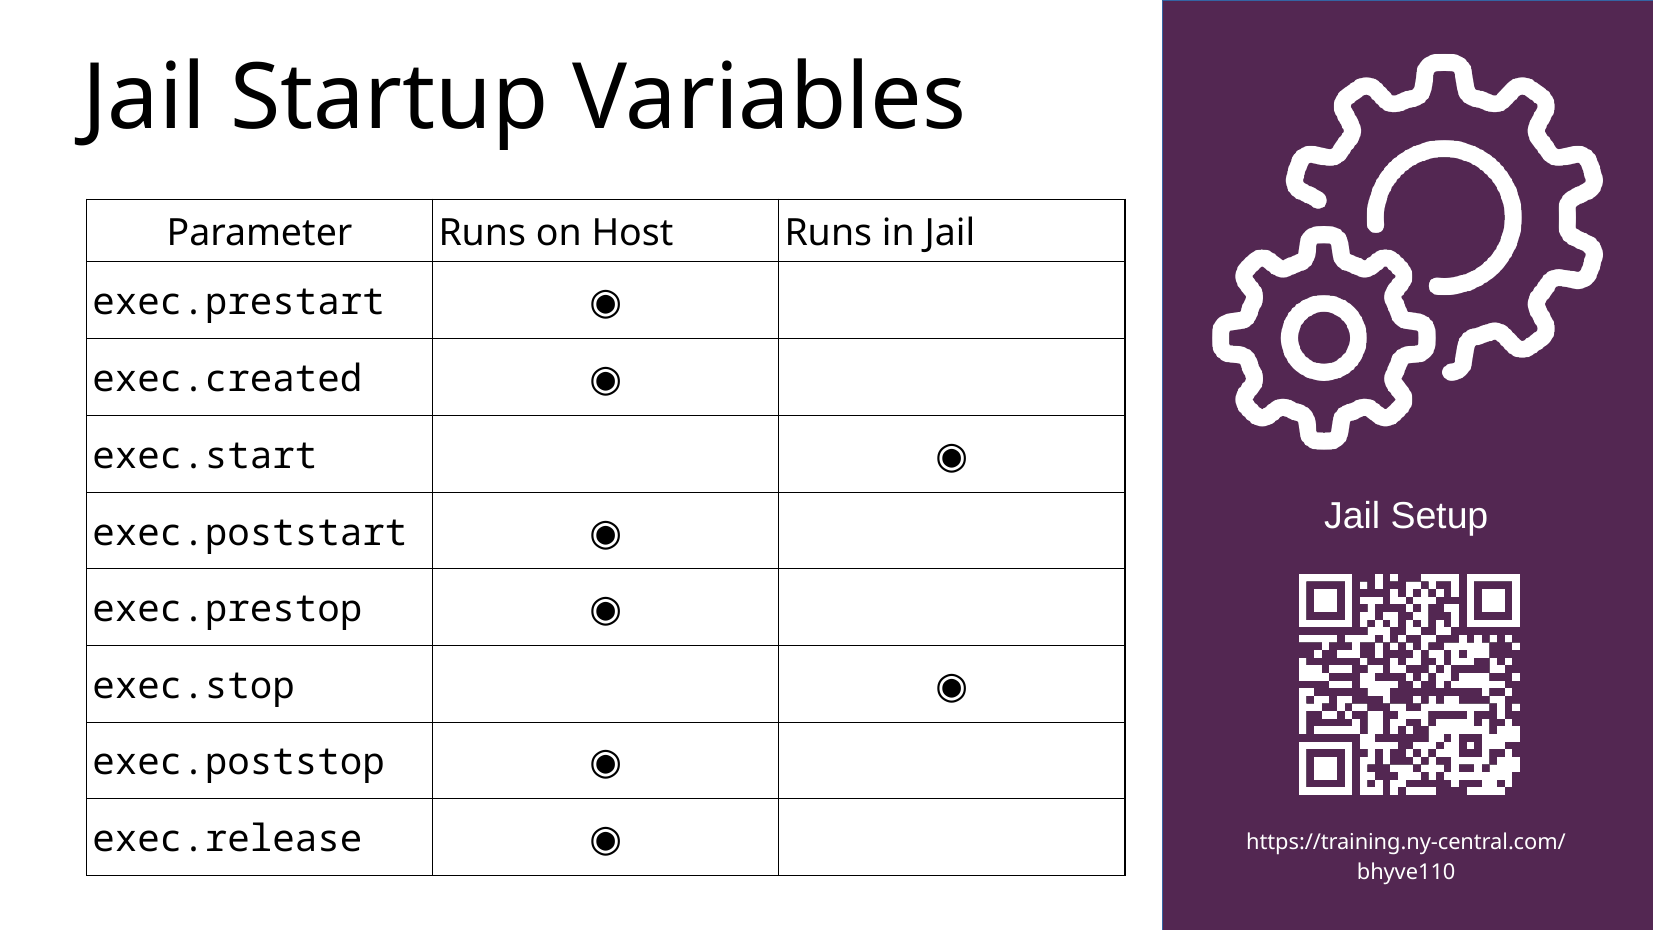

# Jail Startup Variables
| Parameter | Runs on Host | Runs in Jail |
| --- | --- | --- |
| exec.prestart | ◉ | |
| exec.created | ◉ | |
| exec.start | | ◉ |
| exec.poststart | ◉ | |
| exec.prestop | ◉ | |
| exec.stop | | ◉ |
| exec.poststop | ◉ | |
| exec.release | ◉ | |
Jail Setup
https://training.ny-central.com/bhyve110